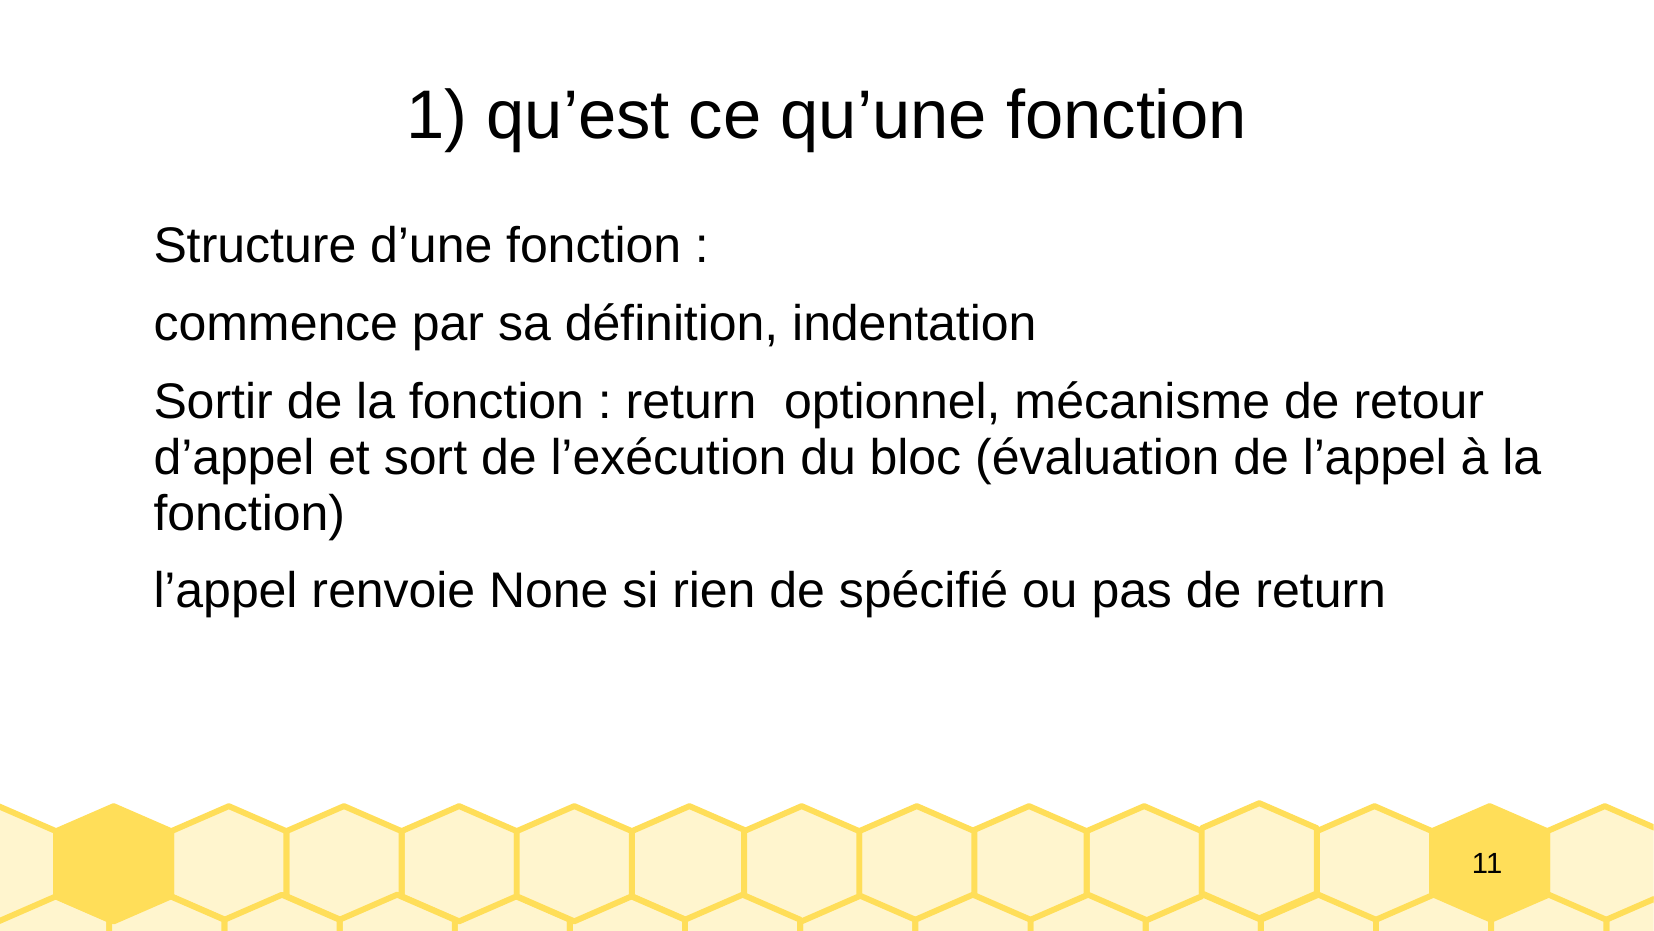

# 1) qu’est ce qu’une fonction
Structure d’une fonction :
commence par sa définition, indentation
Sortir de la fonction : return optionnel, mécanisme de retour d’appel et sort de l’exécution du bloc (évaluation de l’appel à la fonction)
l’appel renvoie None si rien de spécifié ou pas de return